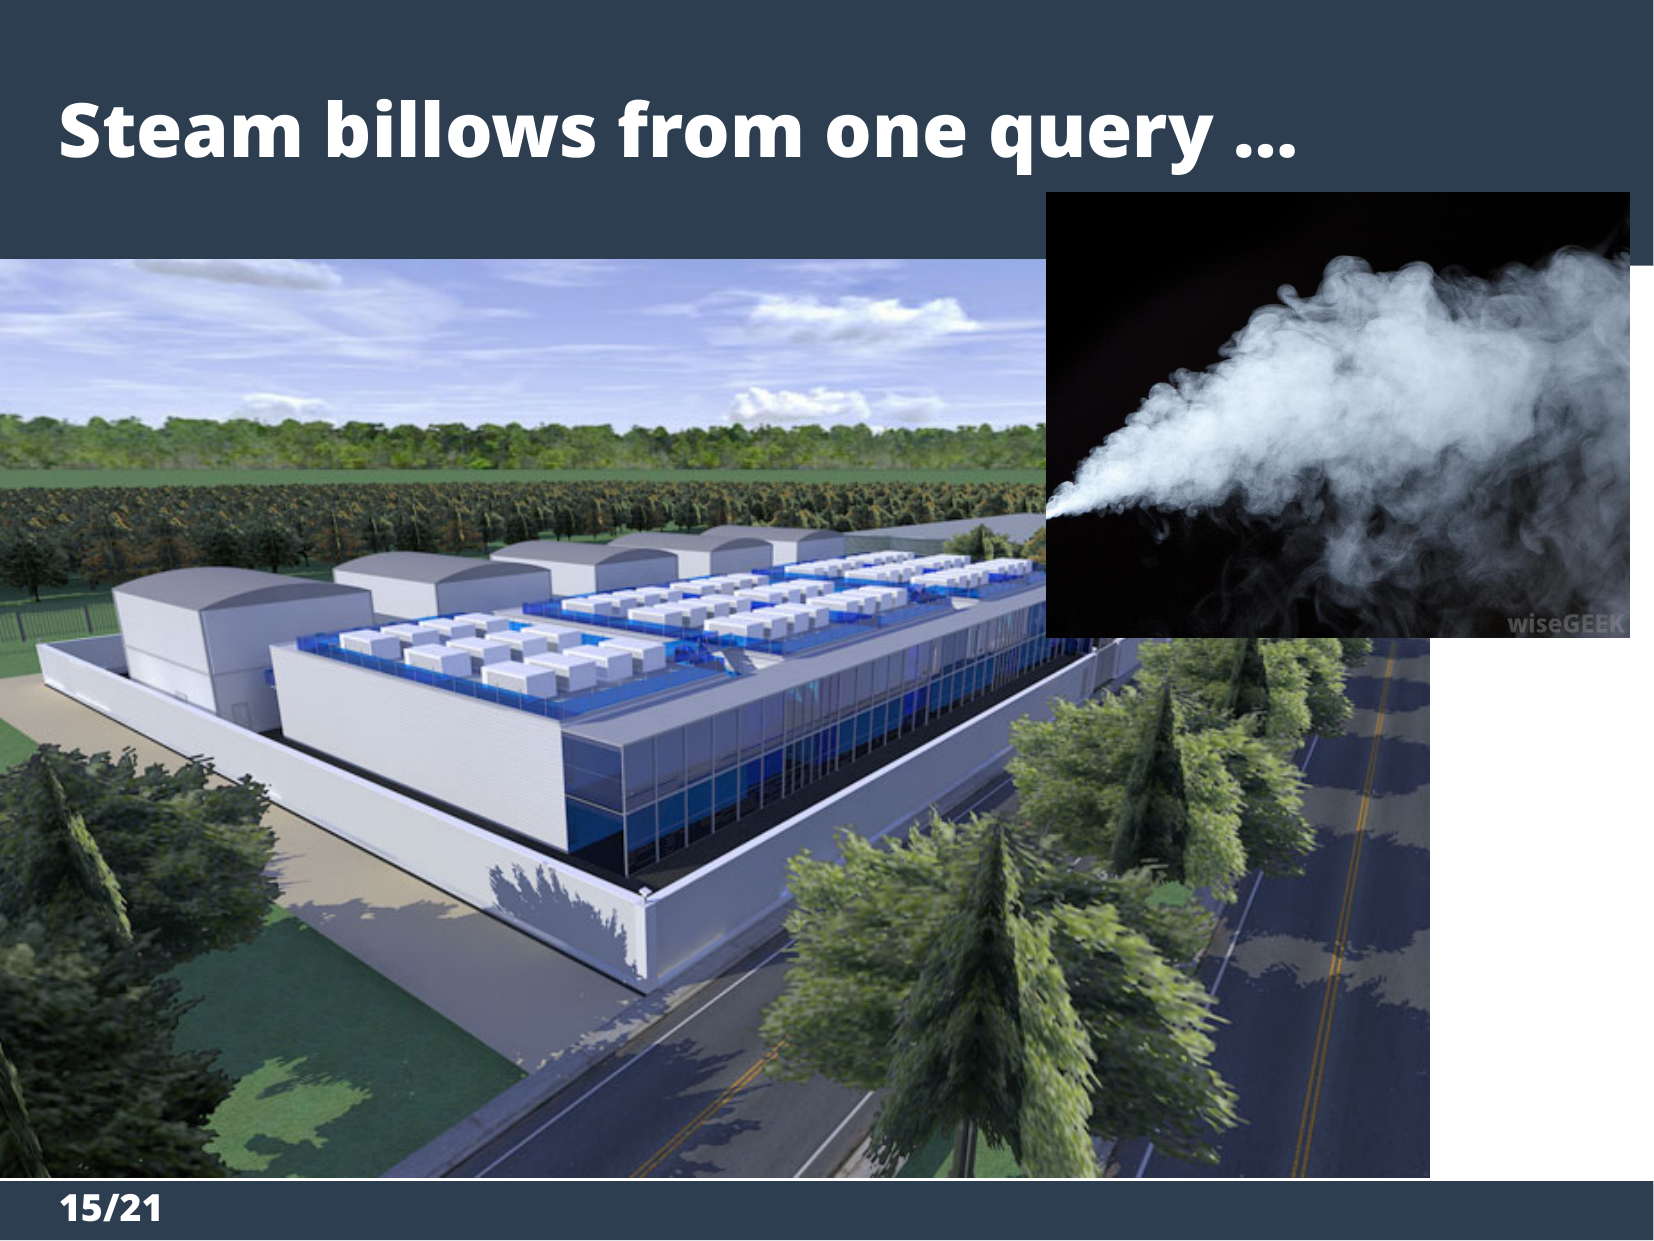

# Steam billows from one query …